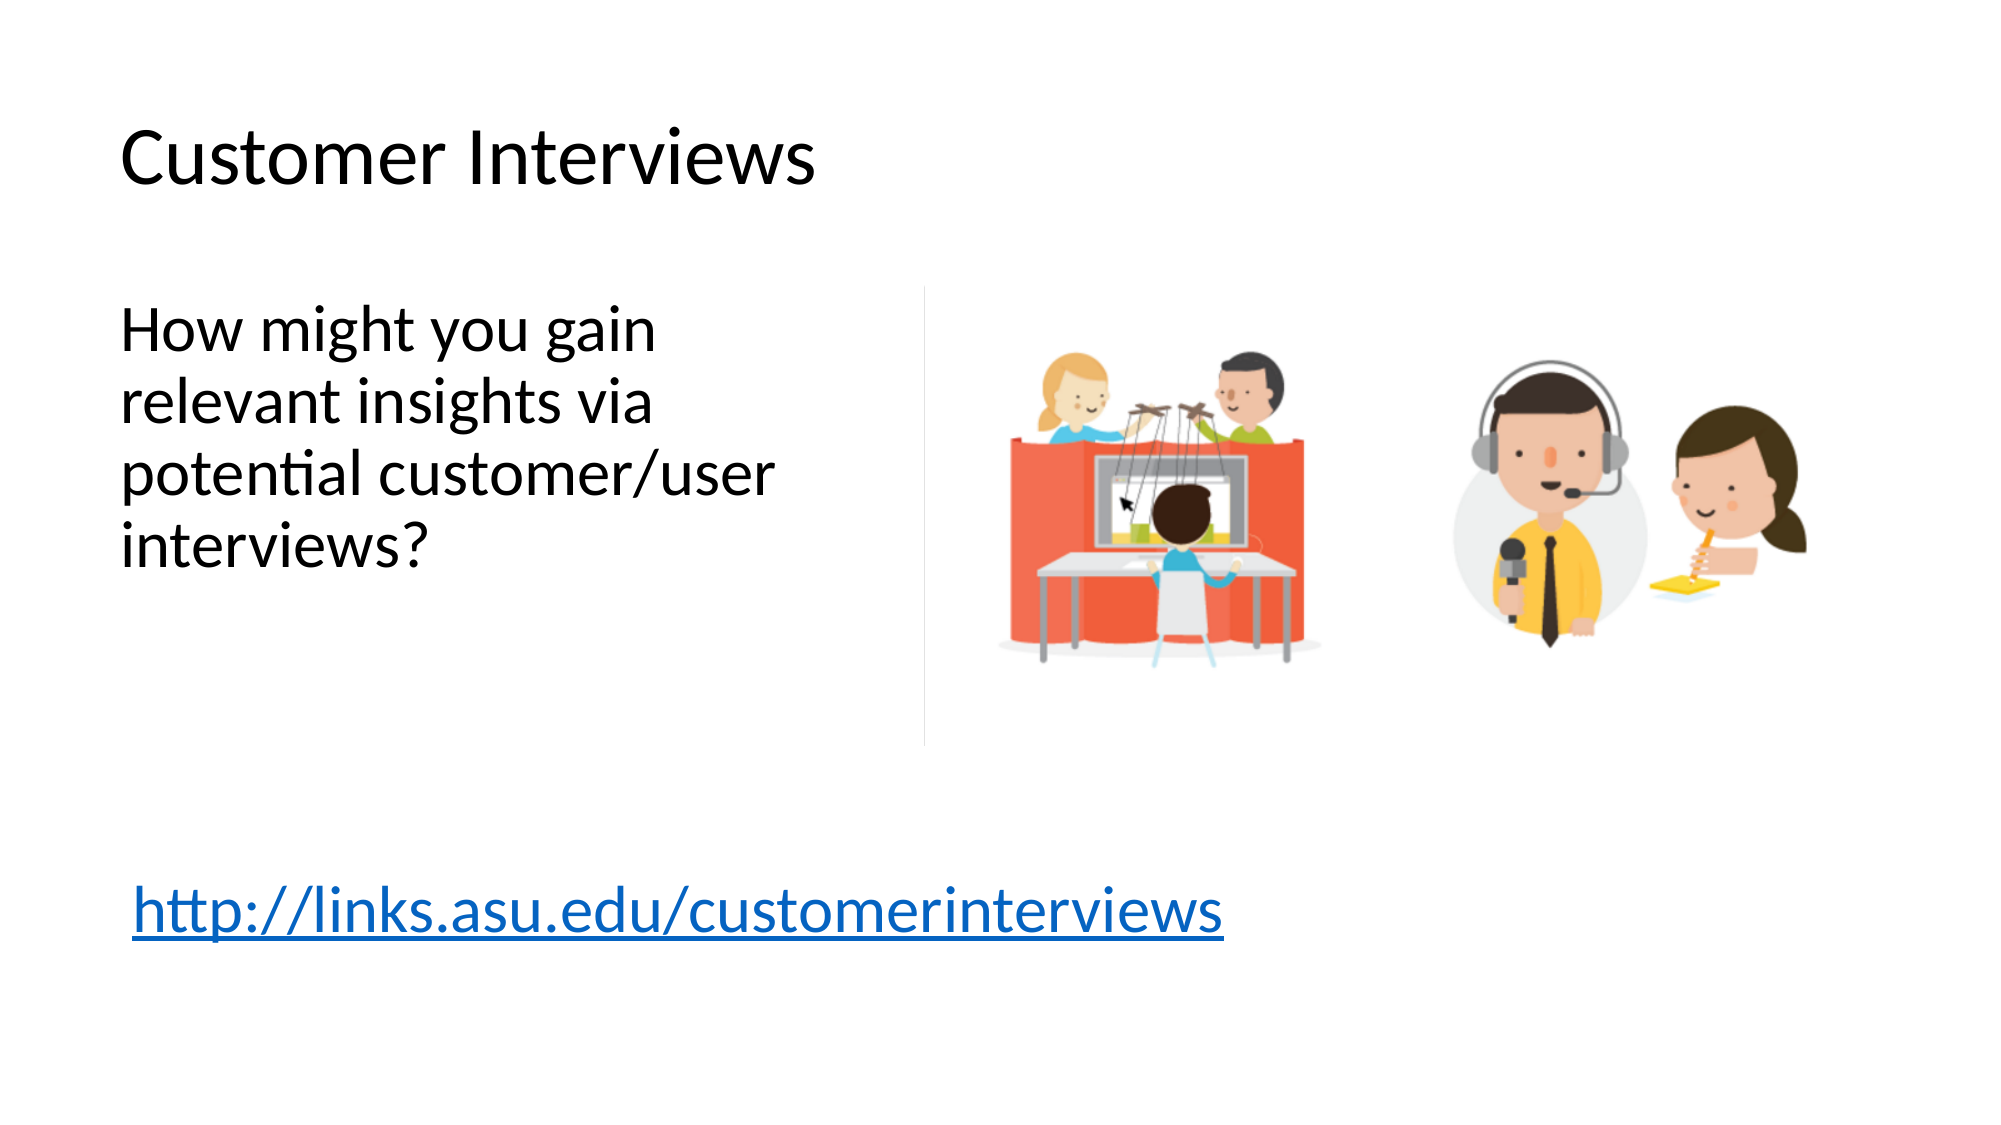

# Customer Interviews
How might you gain relevant insights via potential customer/user interviews?
http://links.asu.edu/customerinterviews